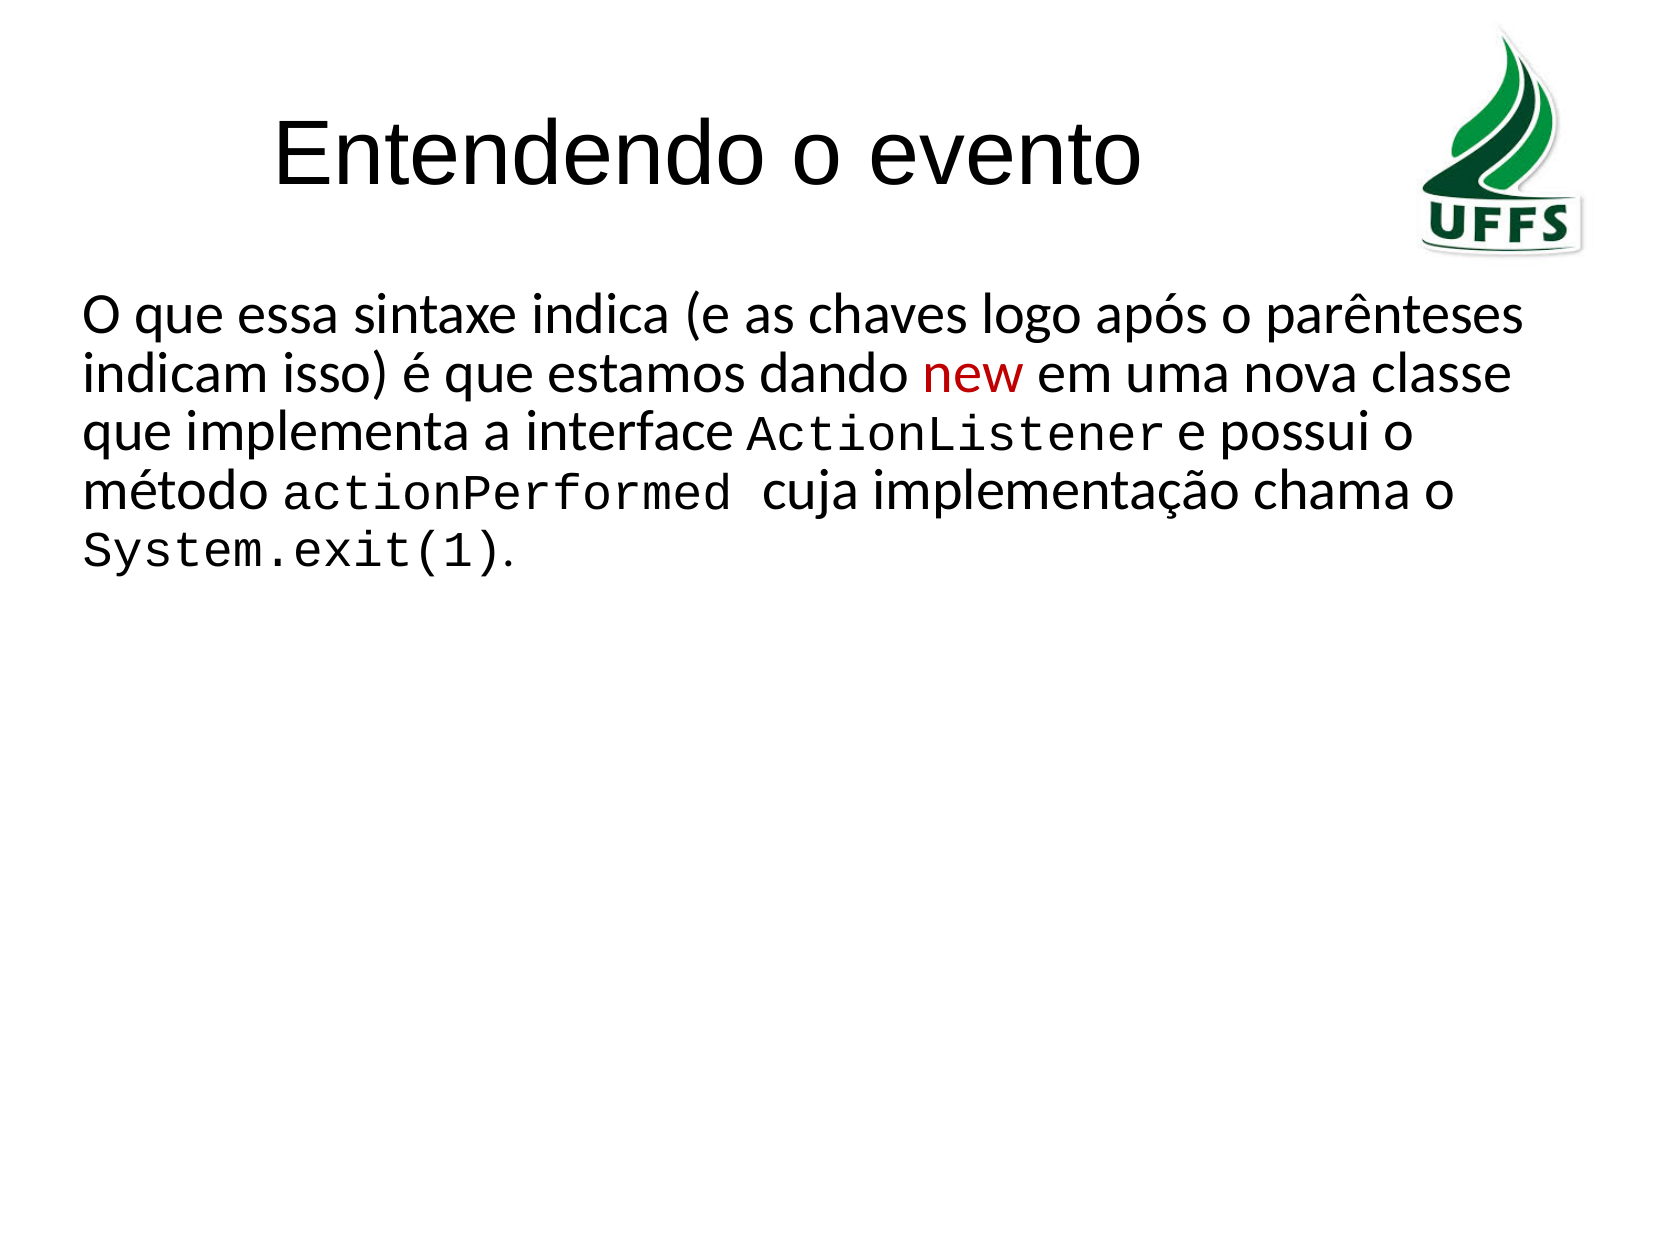

# Entendendo o evento
O que essa sintaxe indica (e as chaves logo após o parênteses indicam isso) é que estamos dando new em uma nova classe que implementa a interface ActionListener e possui o método actionPerformed cuja implementação chama o System.exit(1).